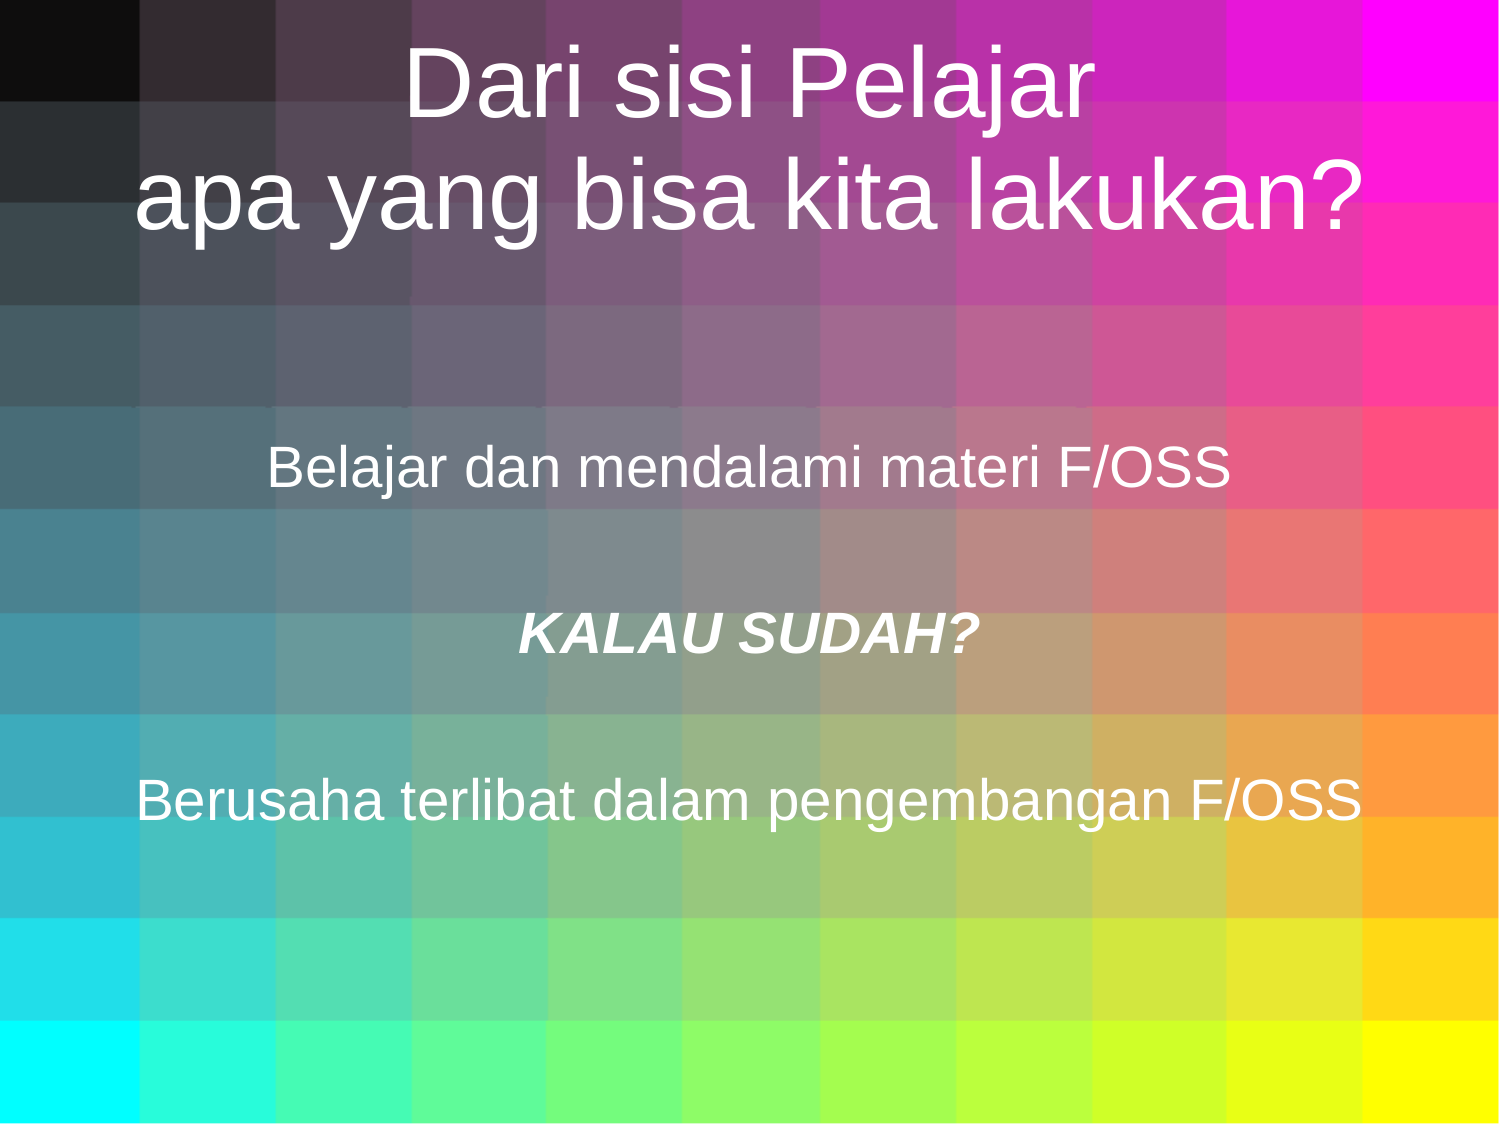

# Dari sisi Pelajar apa yang bisa kita lakukan?
Belajar dan mendalami materi F/OSS
KALAU SUDAH?
Berusaha terlibat dalam pengembangan F/OSS